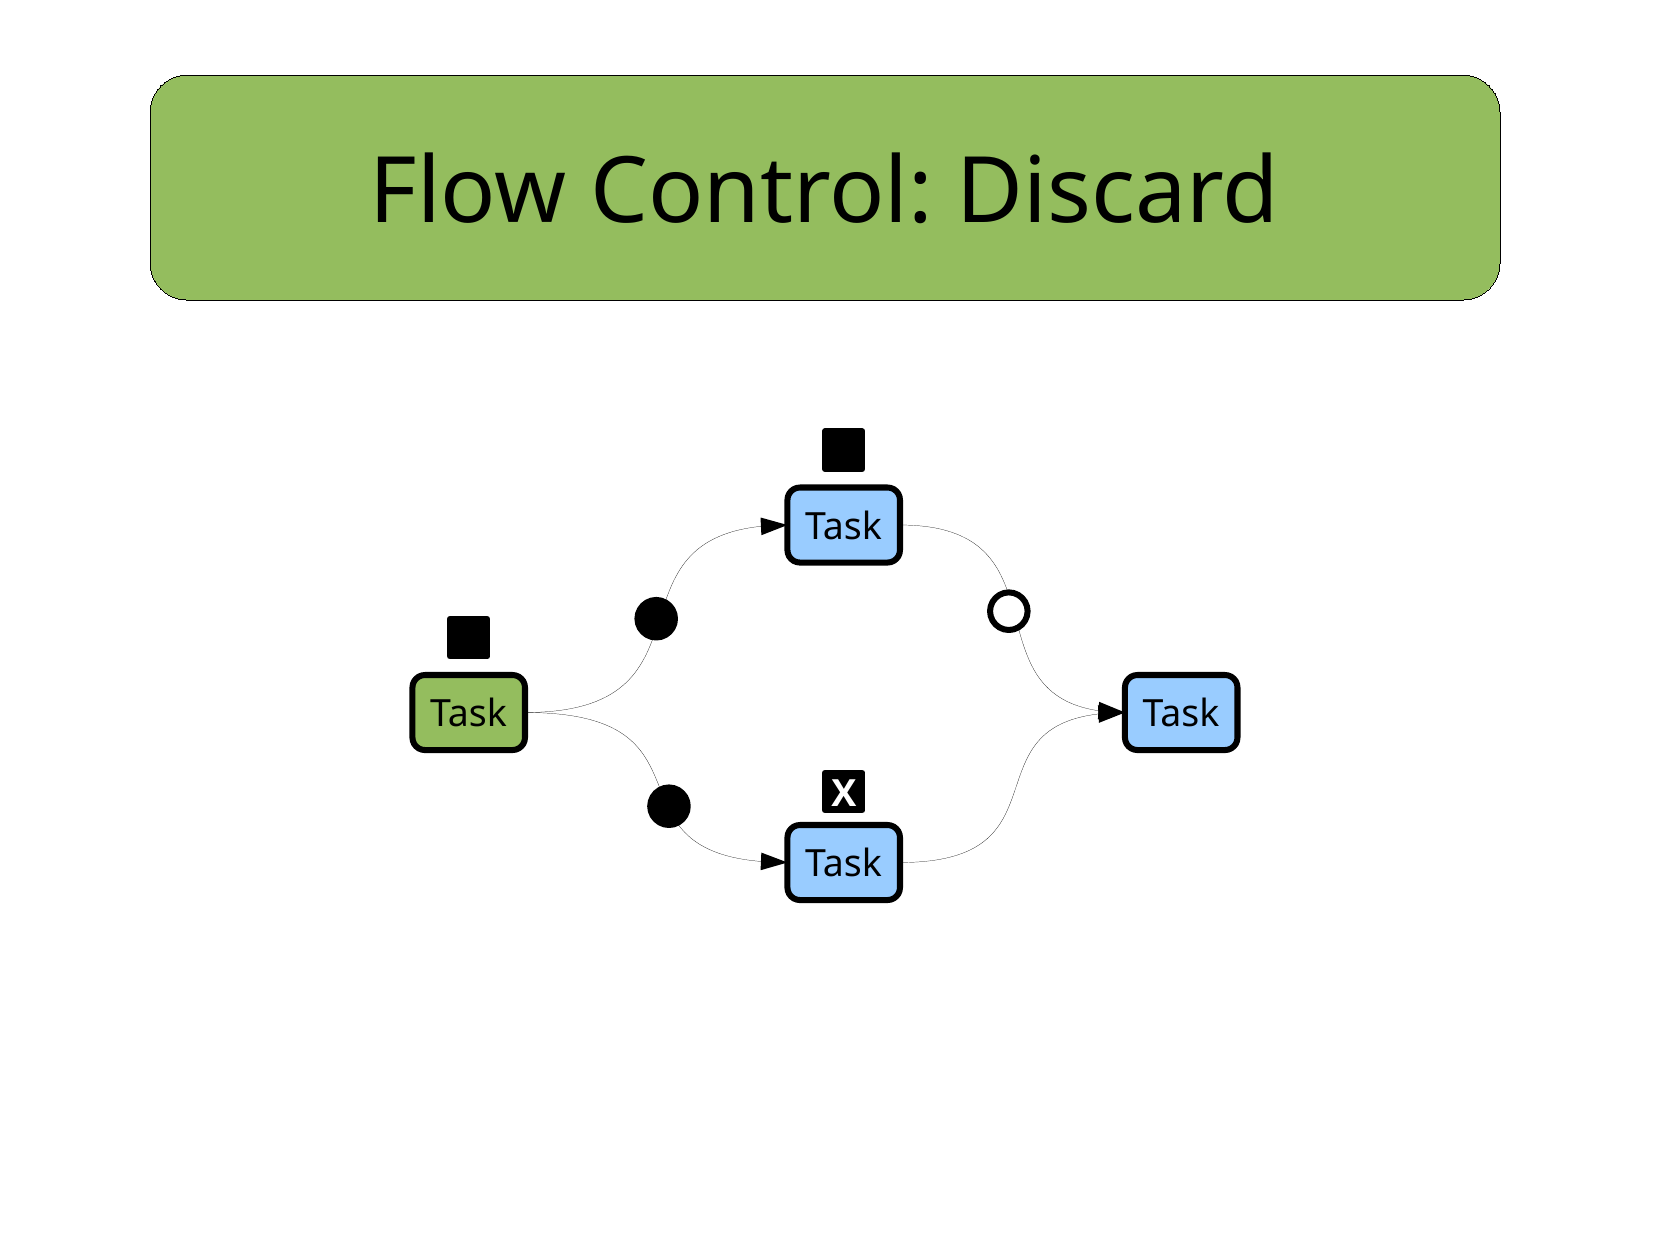

Flow Control: Discard
Task
Task
Task
X
Task